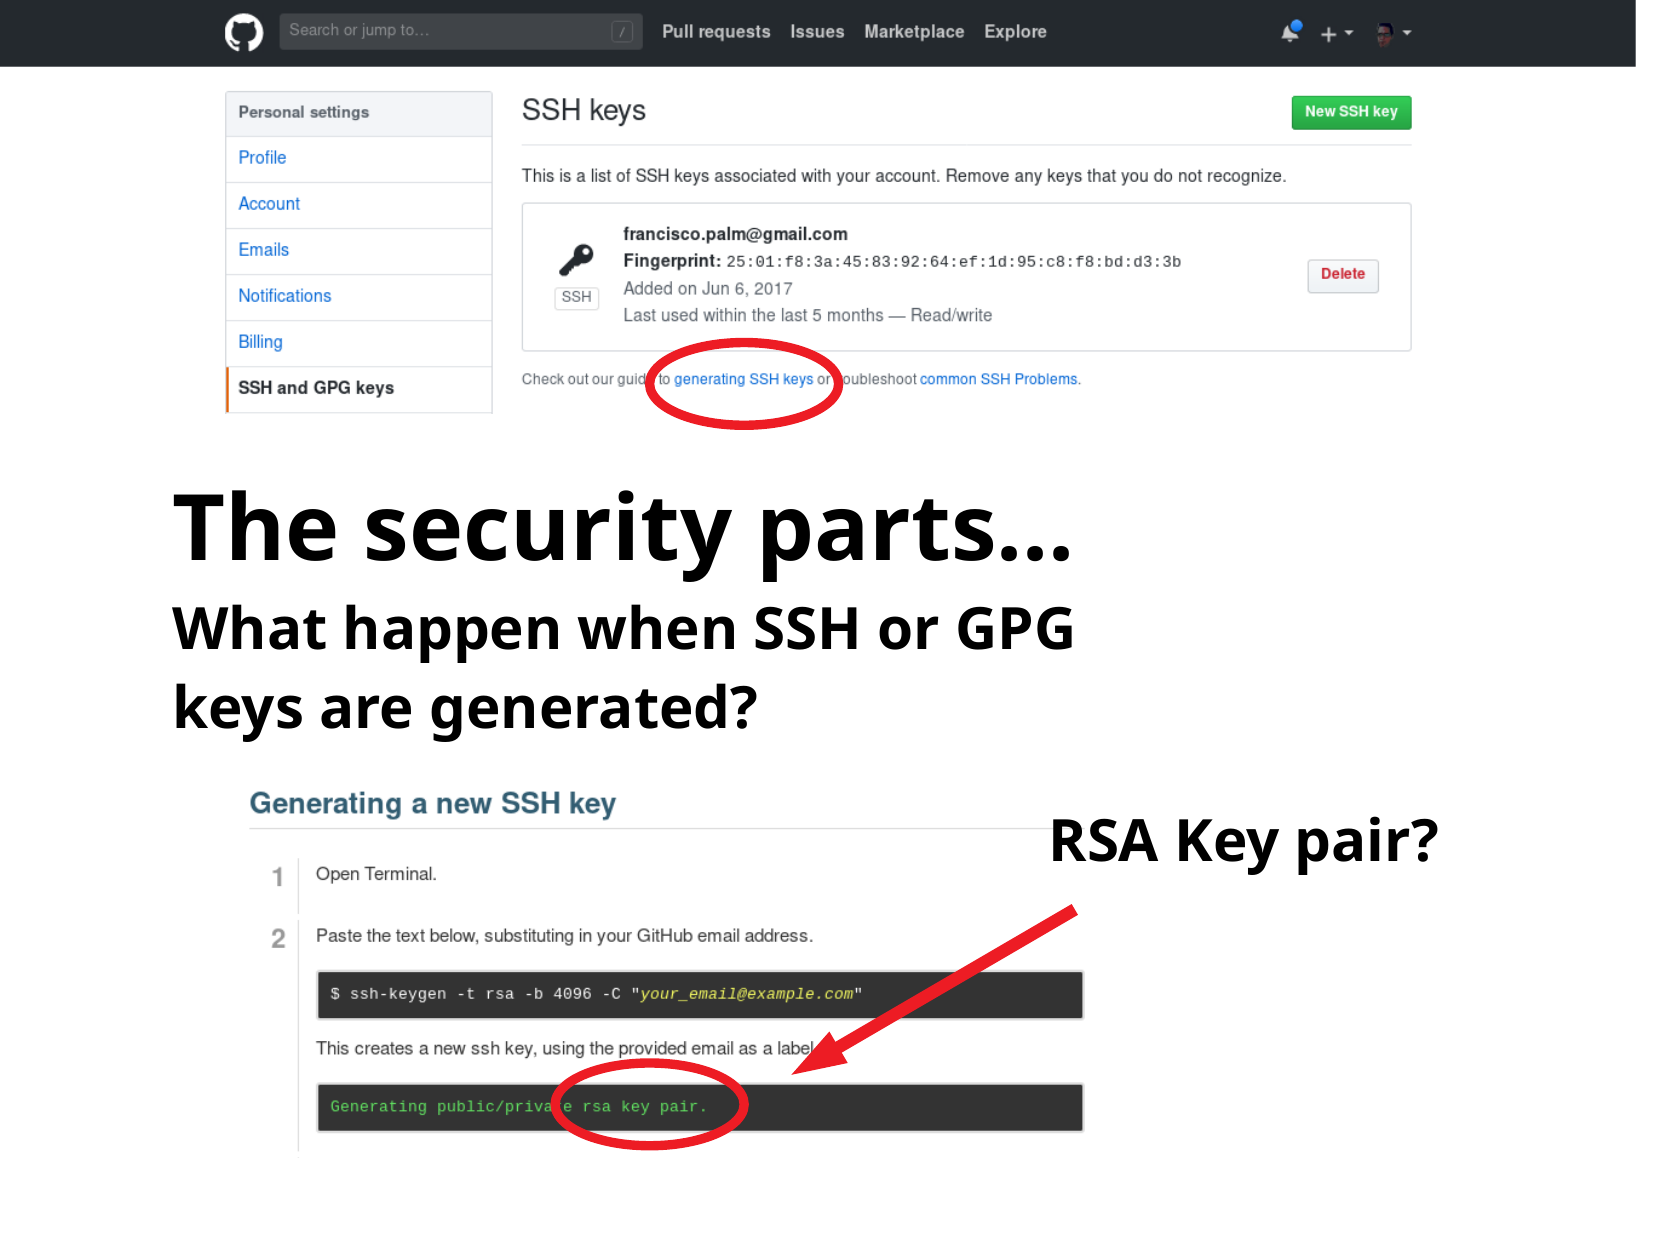

The security parts...
What happen when SSH or GPG keys are generated?
RSA Key pair?